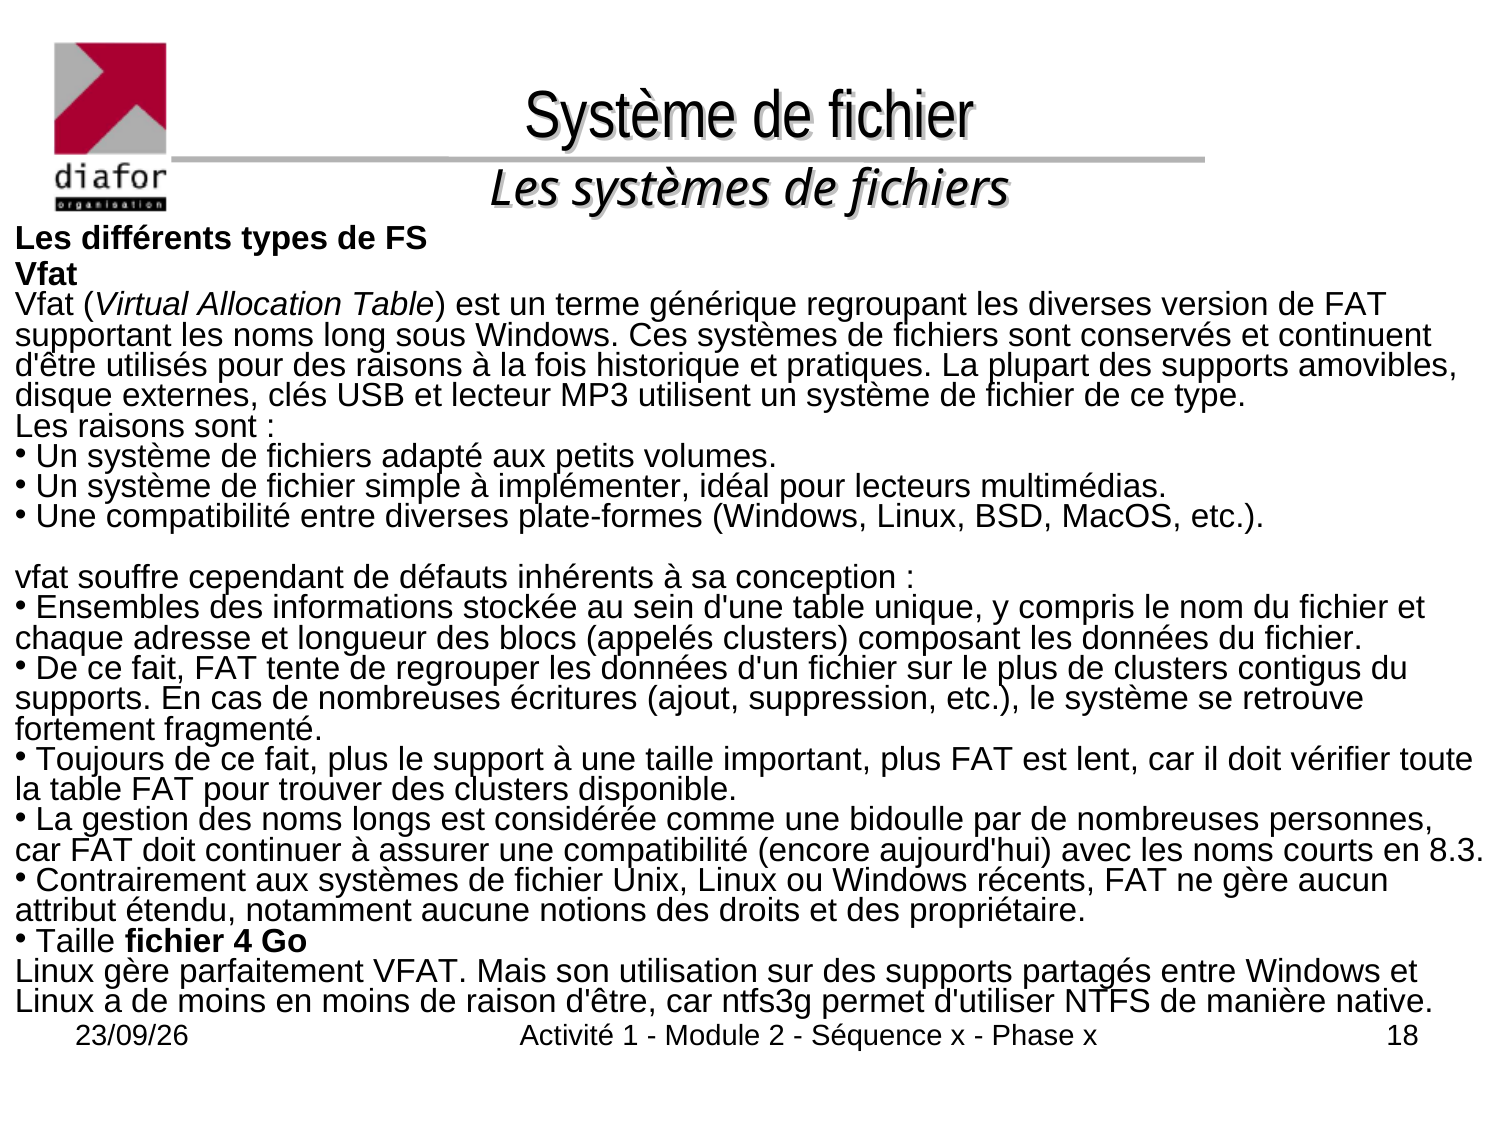

# Système de fichier Les systèmes de fichiers
Les différents types de FS
Vfat
Vfat (Virtual Allocation Table) est un terme générique regroupant les diverses version de FAT
supportant les noms long sous Windows. Ces systèmes de fichiers sont conservés et continuent
d'être utilisés pour des raisons à la fois historique et pratiques. La plupart des supports amovibles,
disque externes, clés USB et lecteur MP3 utilisent un système de fichier de ce type.
Les raisons sont :
 Un système de fichiers adapté aux petits volumes.
 Un système de fichier simple à implémenter, idéal pour lecteurs multimédias.
 Une compatibilité entre diverses plate-formes (Windows, Linux, BSD, MacOS, etc.).
vfat souffre cependant de défauts inhérents à sa conception :
 Ensembles des informations stockée au sein d'une table unique, y compris le nom du fichier et
chaque adresse et longueur des blocs (appelés clusters) composant les données du fichier.
 De ce fait, FAT tente de regrouper les données d'un fichier sur le plus de clusters contigus du
supports. En cas de nombreuses écritures (ajout, suppression, etc.), le système se retrouve
fortement fragmenté.
 Toujours de ce fait, plus le support à une taille important, plus FAT est lent, car il doit vérifier toute
la table FAT pour trouver des clusters disponible.
 La gestion des noms longs est considérée comme une bidoulle par de nombreuses personnes,
car FAT doit continuer à assurer une compatibilité (encore aujourd'hui) avec les noms courts en 8.3.
 Contrairement aux systèmes de fichier Unix, Linux ou Windows récents, FAT ne gère aucun
attribut étendu, notamment aucune notions des droits et des propriétaire.
 Taille fichier 4 Go
Linux gère parfaitement VFAT. Mais son utilisation sur des supports partagés entre Windows et
Linux a de moins en moins de raison d'être, car ntfs3g permet d'utiliser NTFS de manière native.
Activité 1 - Module 2 - Séquence x - Phase x
18